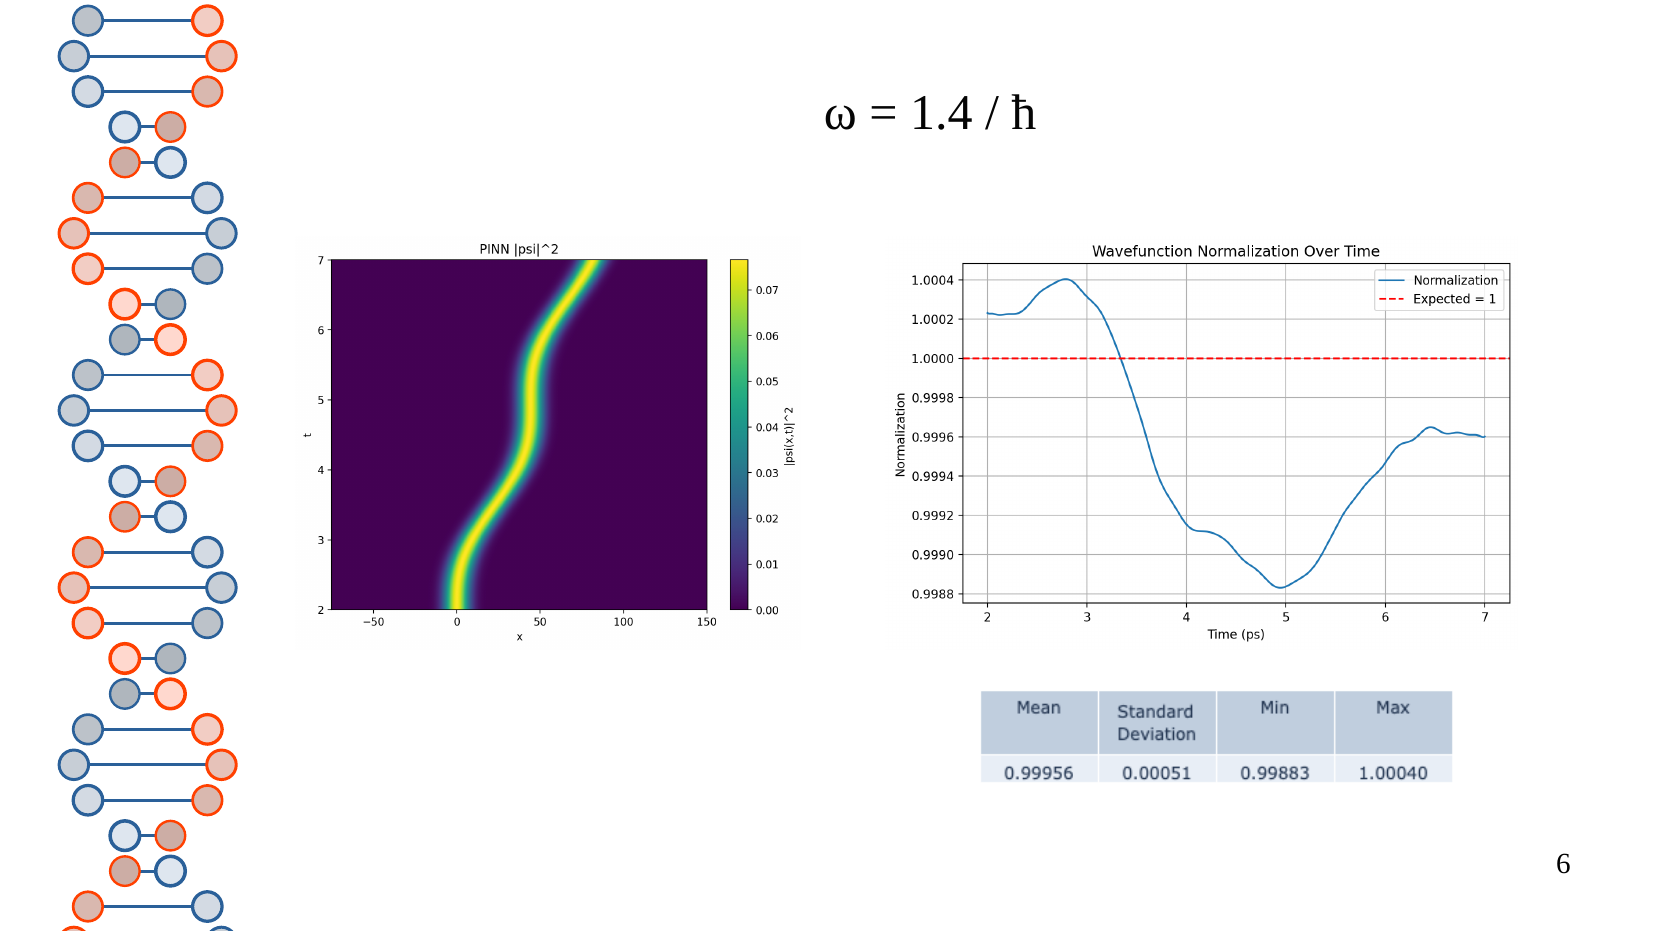

# ω = 1.4 / ħ
6